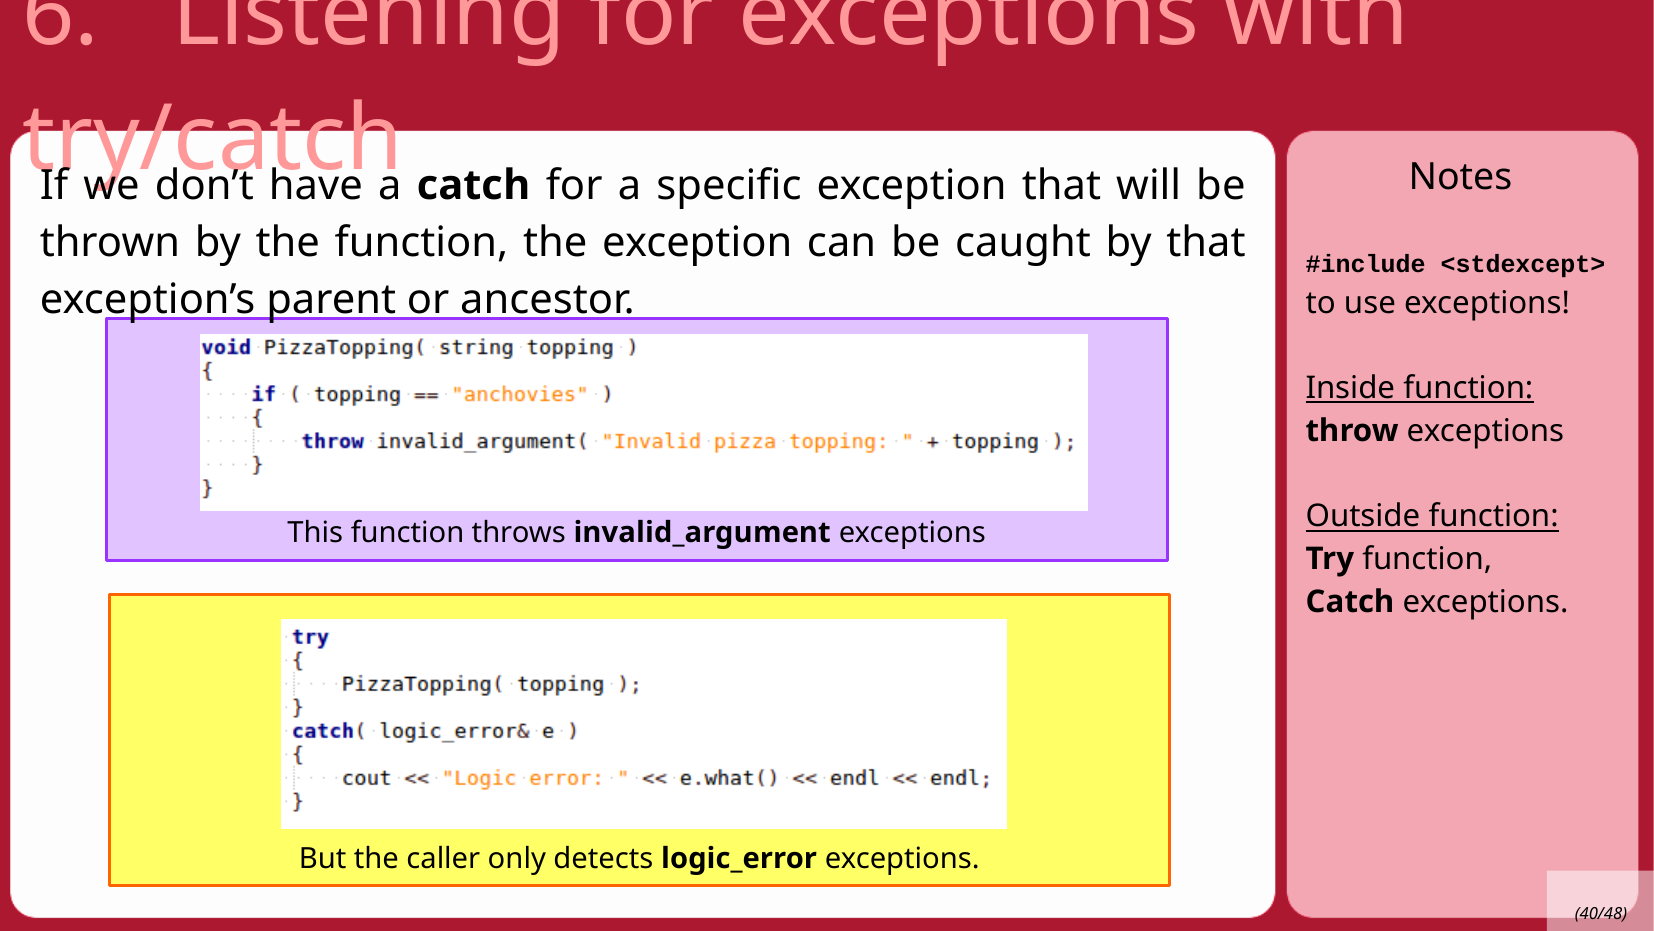

# 6.	Listening for exceptions with try/catch
Notes
#include <stdexcept>
to use exceptions!
Inside function:
throw exceptions
Outside function:
Try function,
Catch exceptions.
If we don’t have a catch for a specific exception that will be thrown by the function, the exception can be caught by that exception’s parent or ancestor.
This function throws invalid_argument exceptions
But the caller only detects logic_error exceptions.